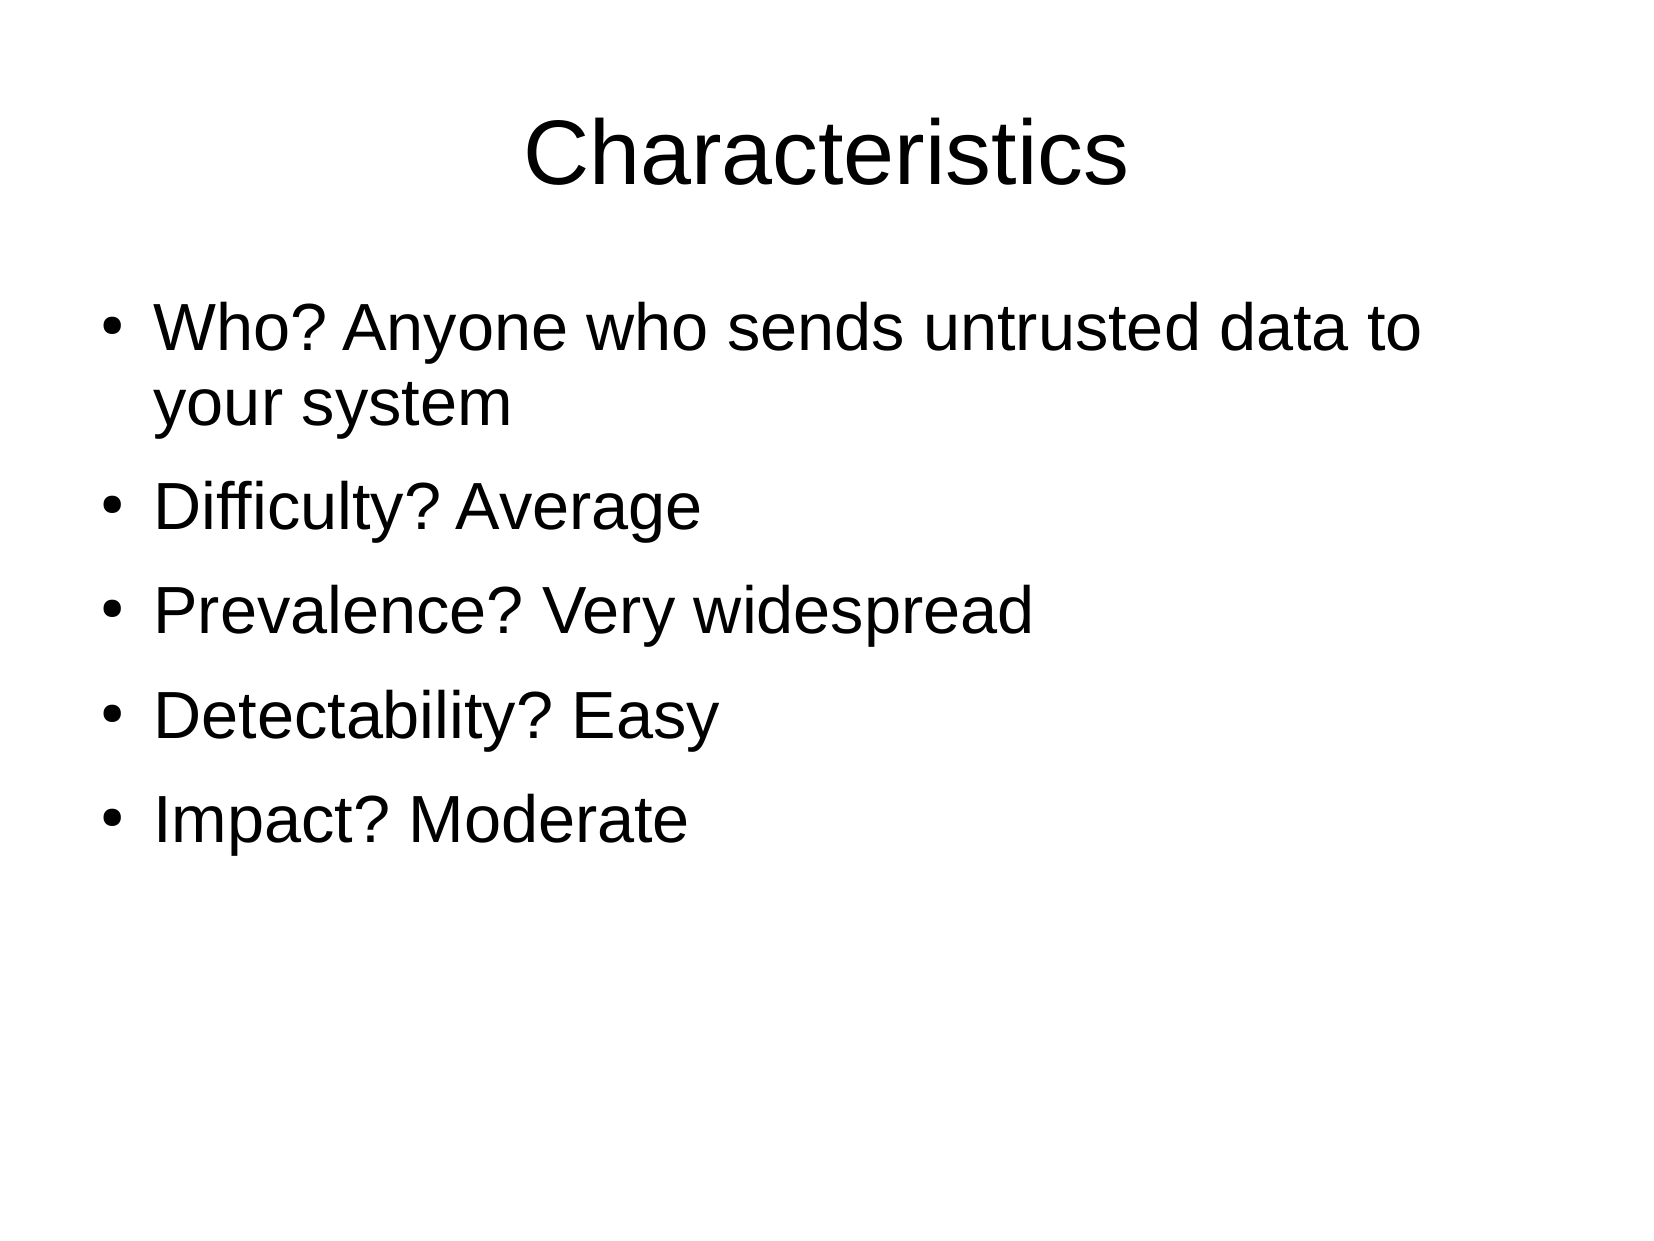

# Characteristics
Who? Anyone who sends untrusted data to your system
Difficulty? Average
Prevalence? Very widespread
Detectability? Easy
Impact? Moderate